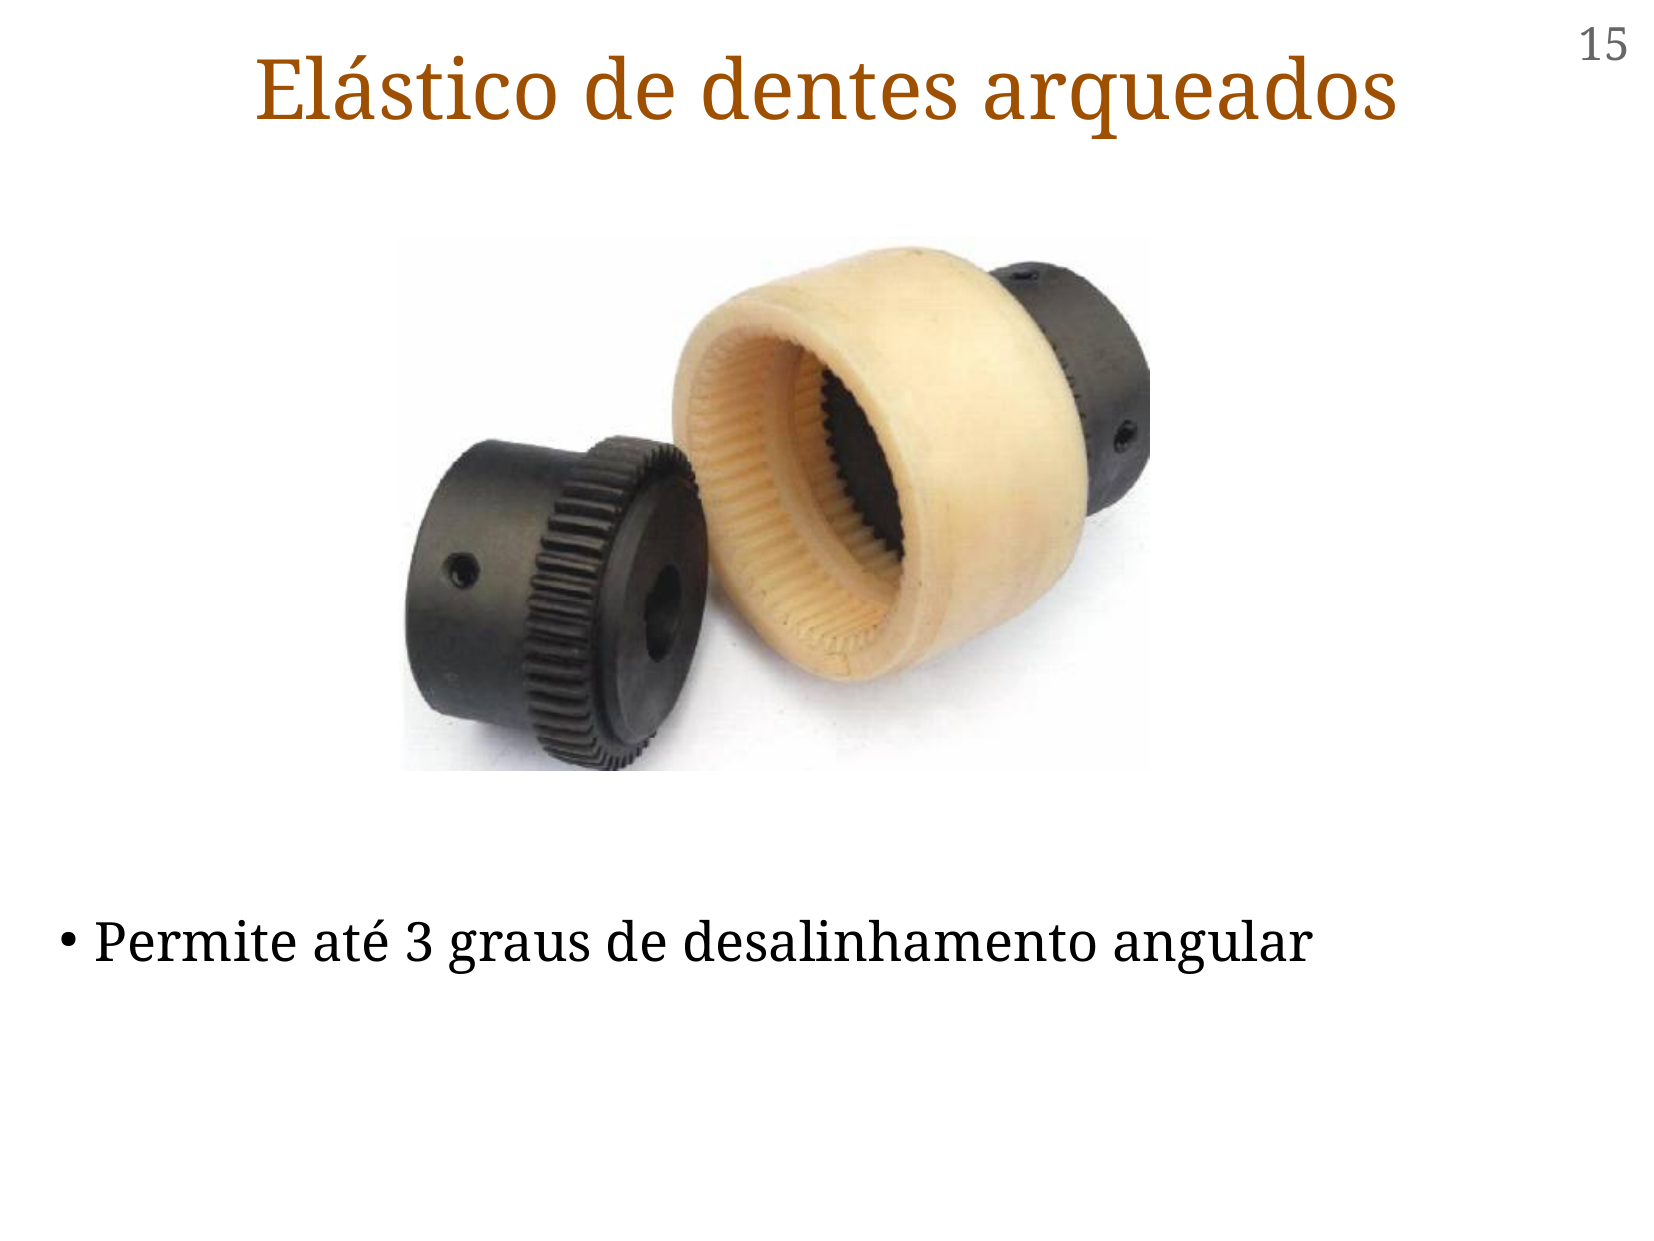

15
# Elástico de dentes arqueados
Permite até 3 graus de desalinhamento angular